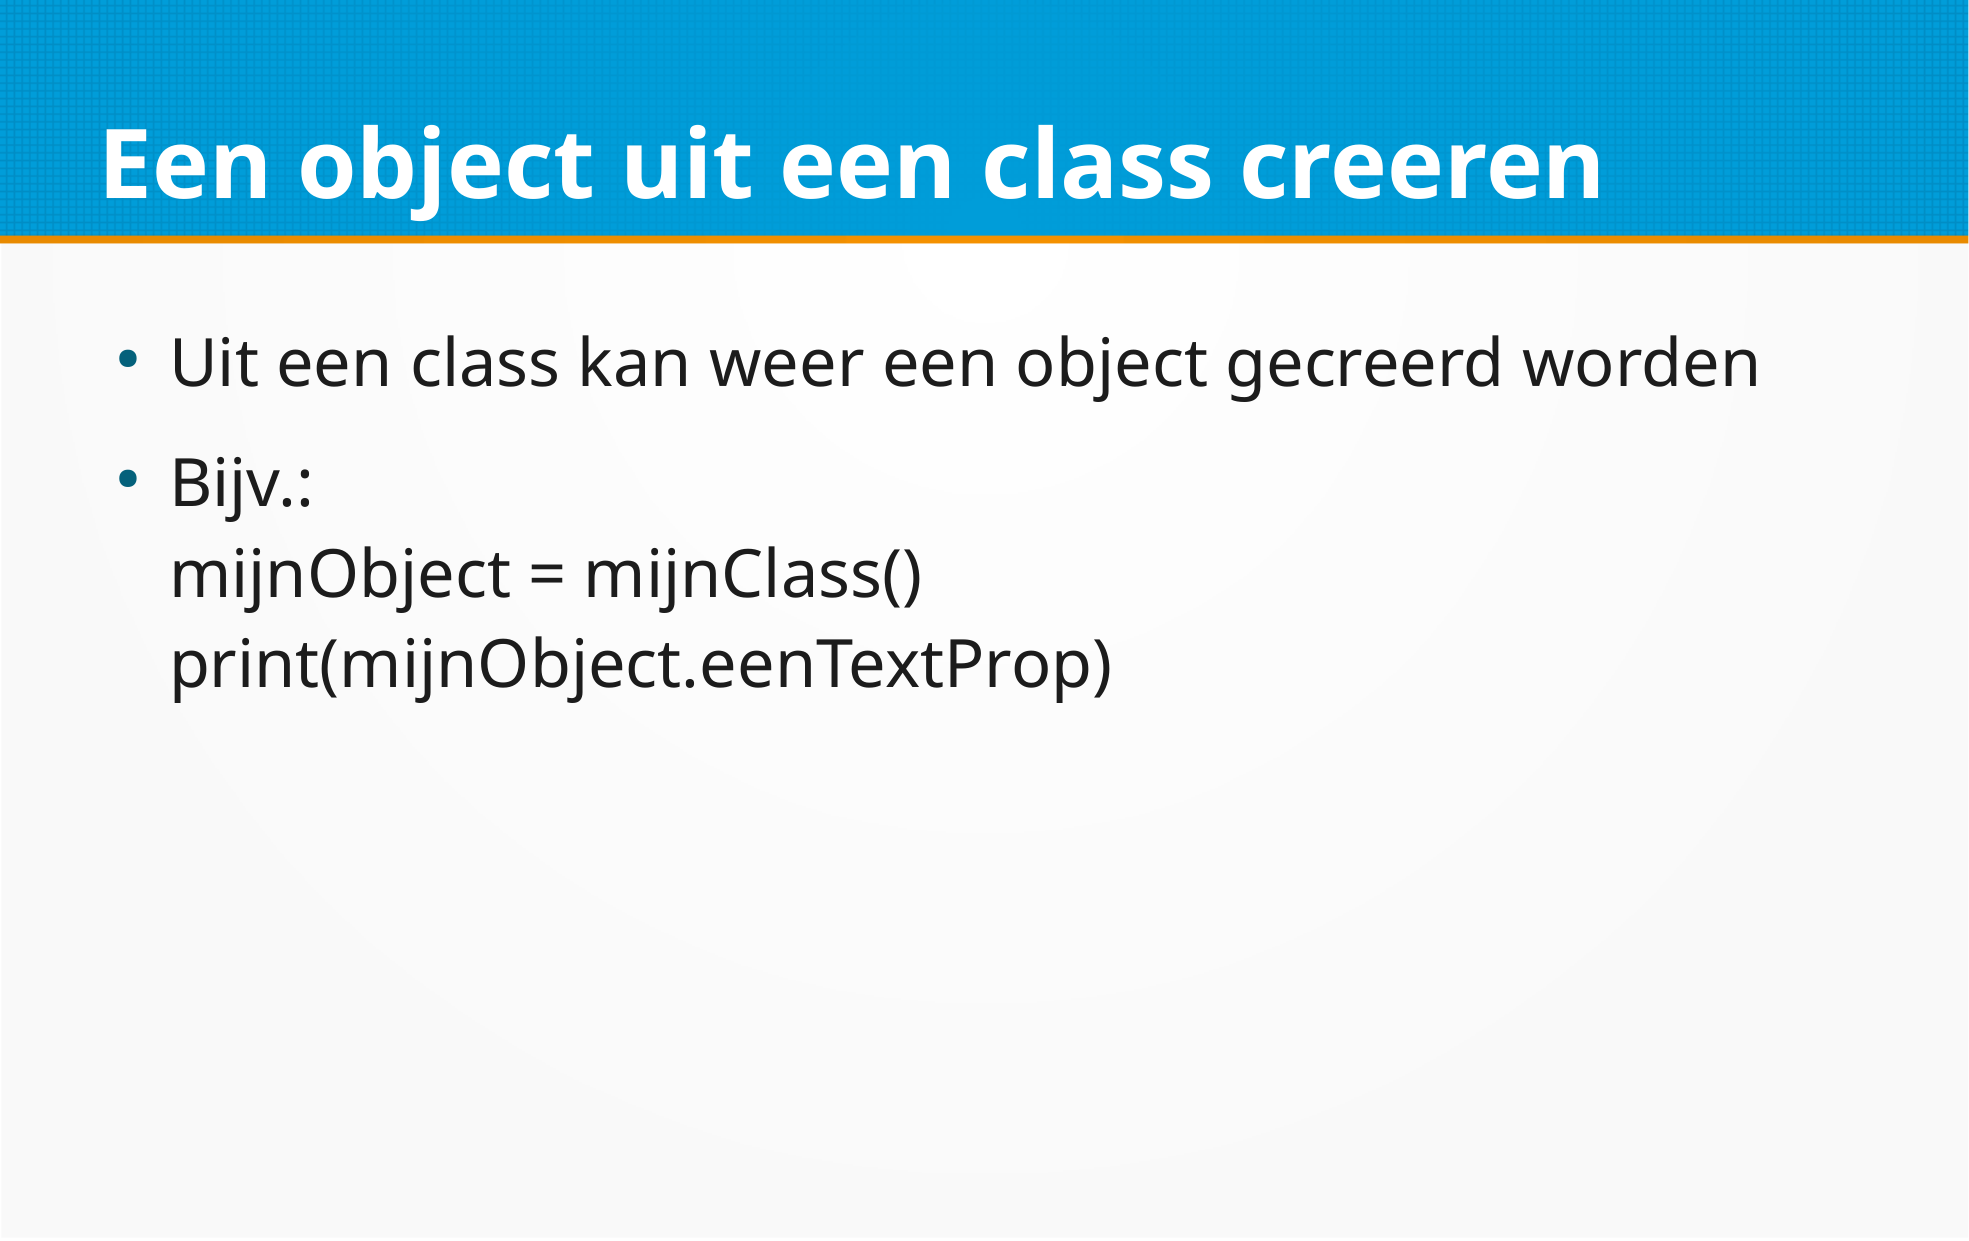

# Een object uit een class creeren
Uit een class kan weer een object gecreerd worden
Bijv.:
mijnObject = mijnClass()
print(mijnObject.eenTextProp)